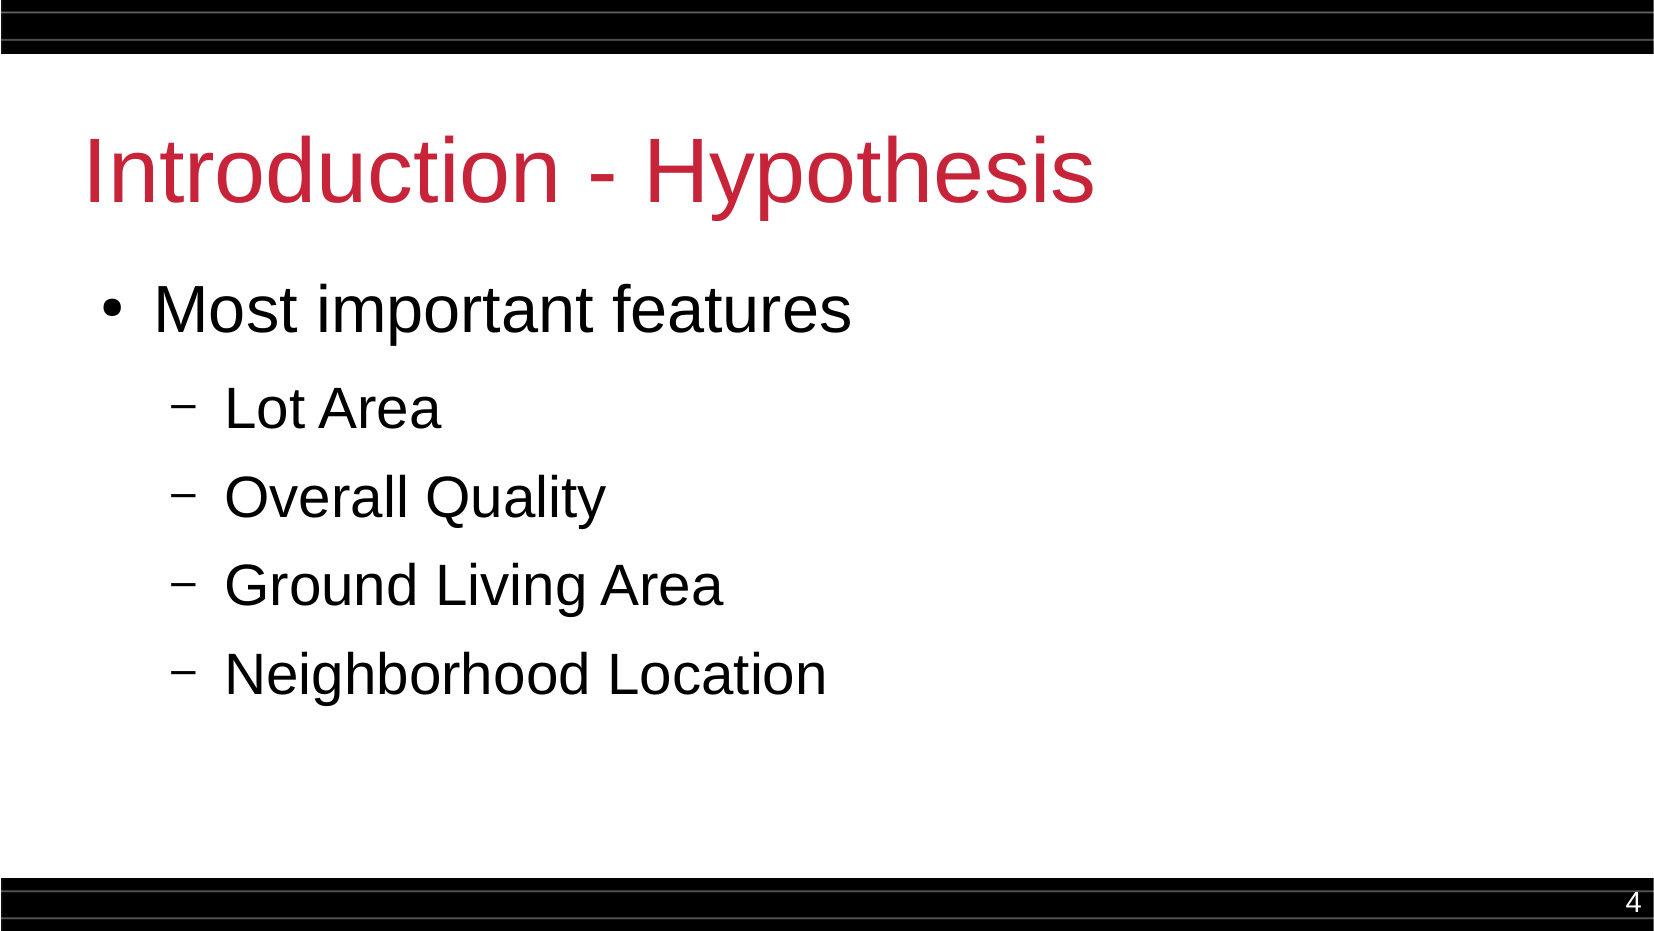

# Introduction - Hypothesis
Most important features
Lot Area
Overall Quality
Ground Living Area
Neighborhood Location